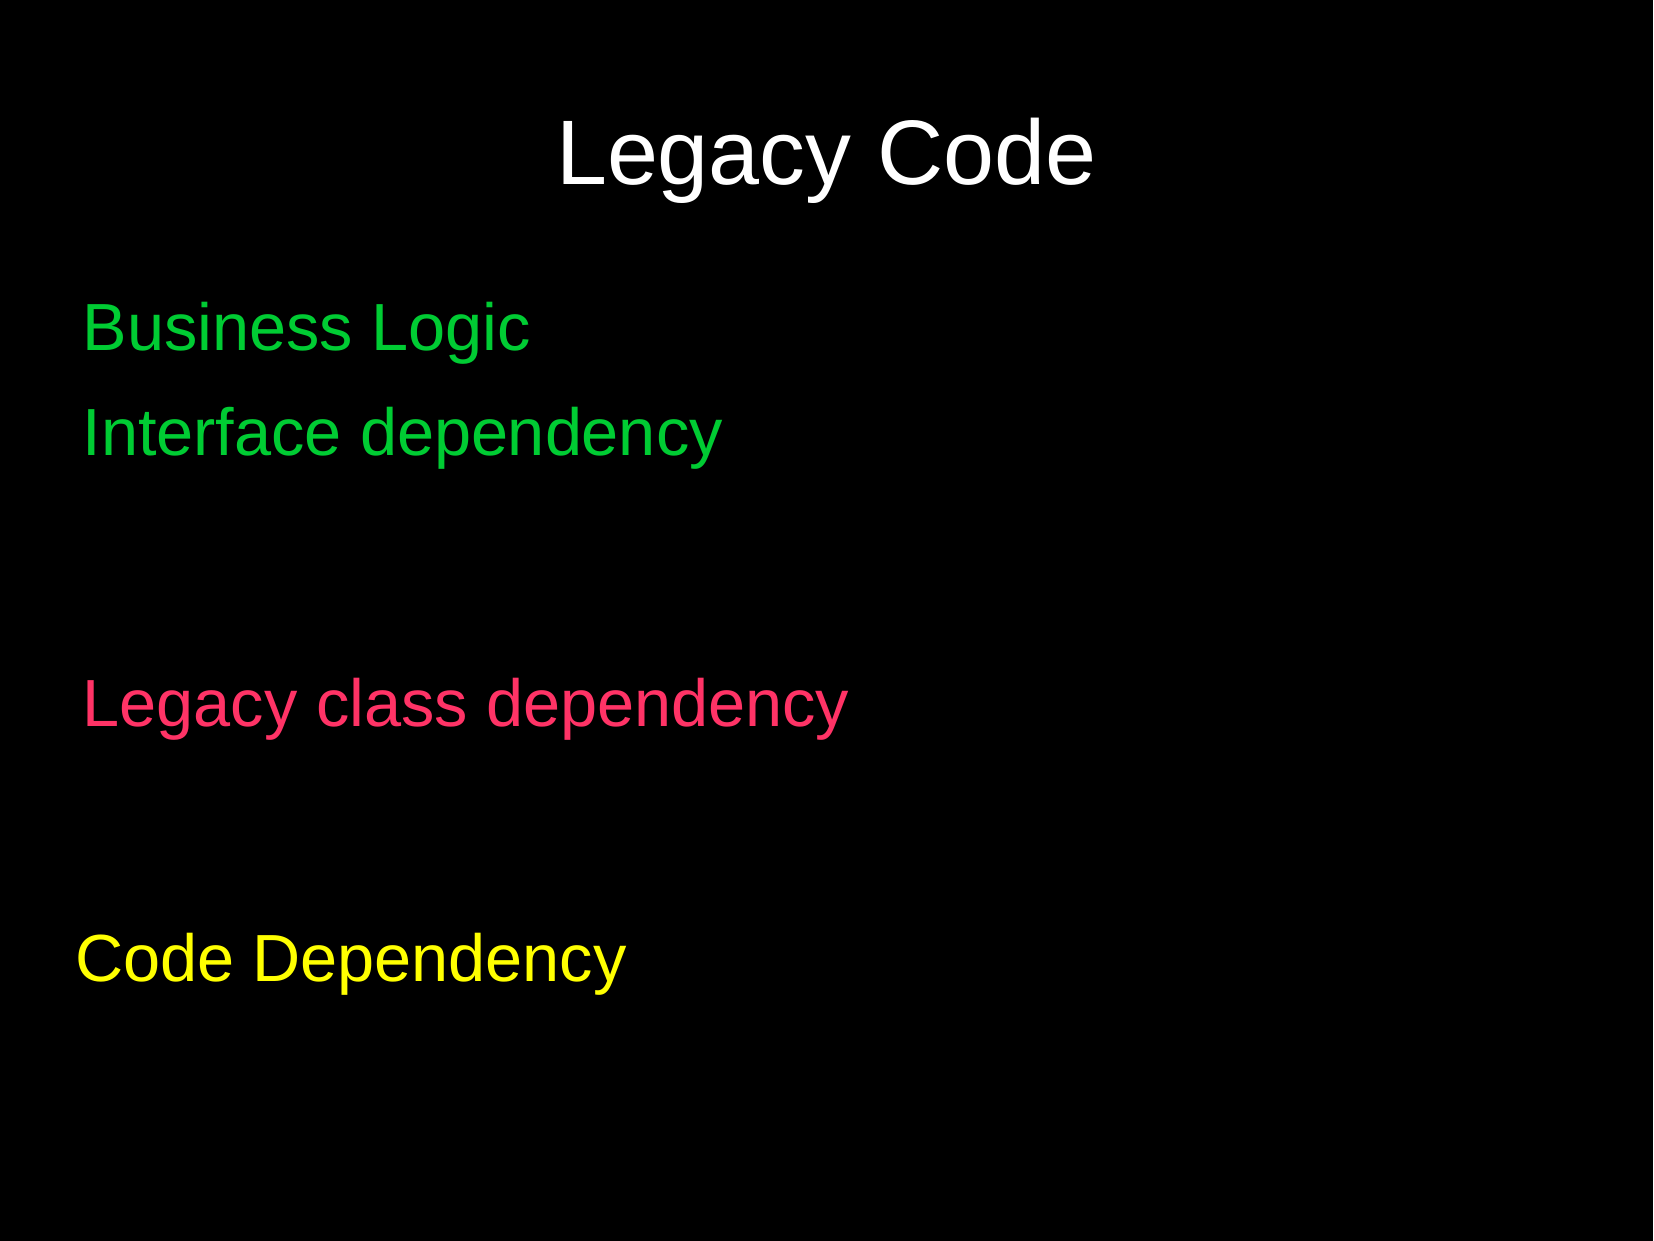

# Legacy Code
Business Logic
Interface dependency
Legacy class dependency
Code Dependency